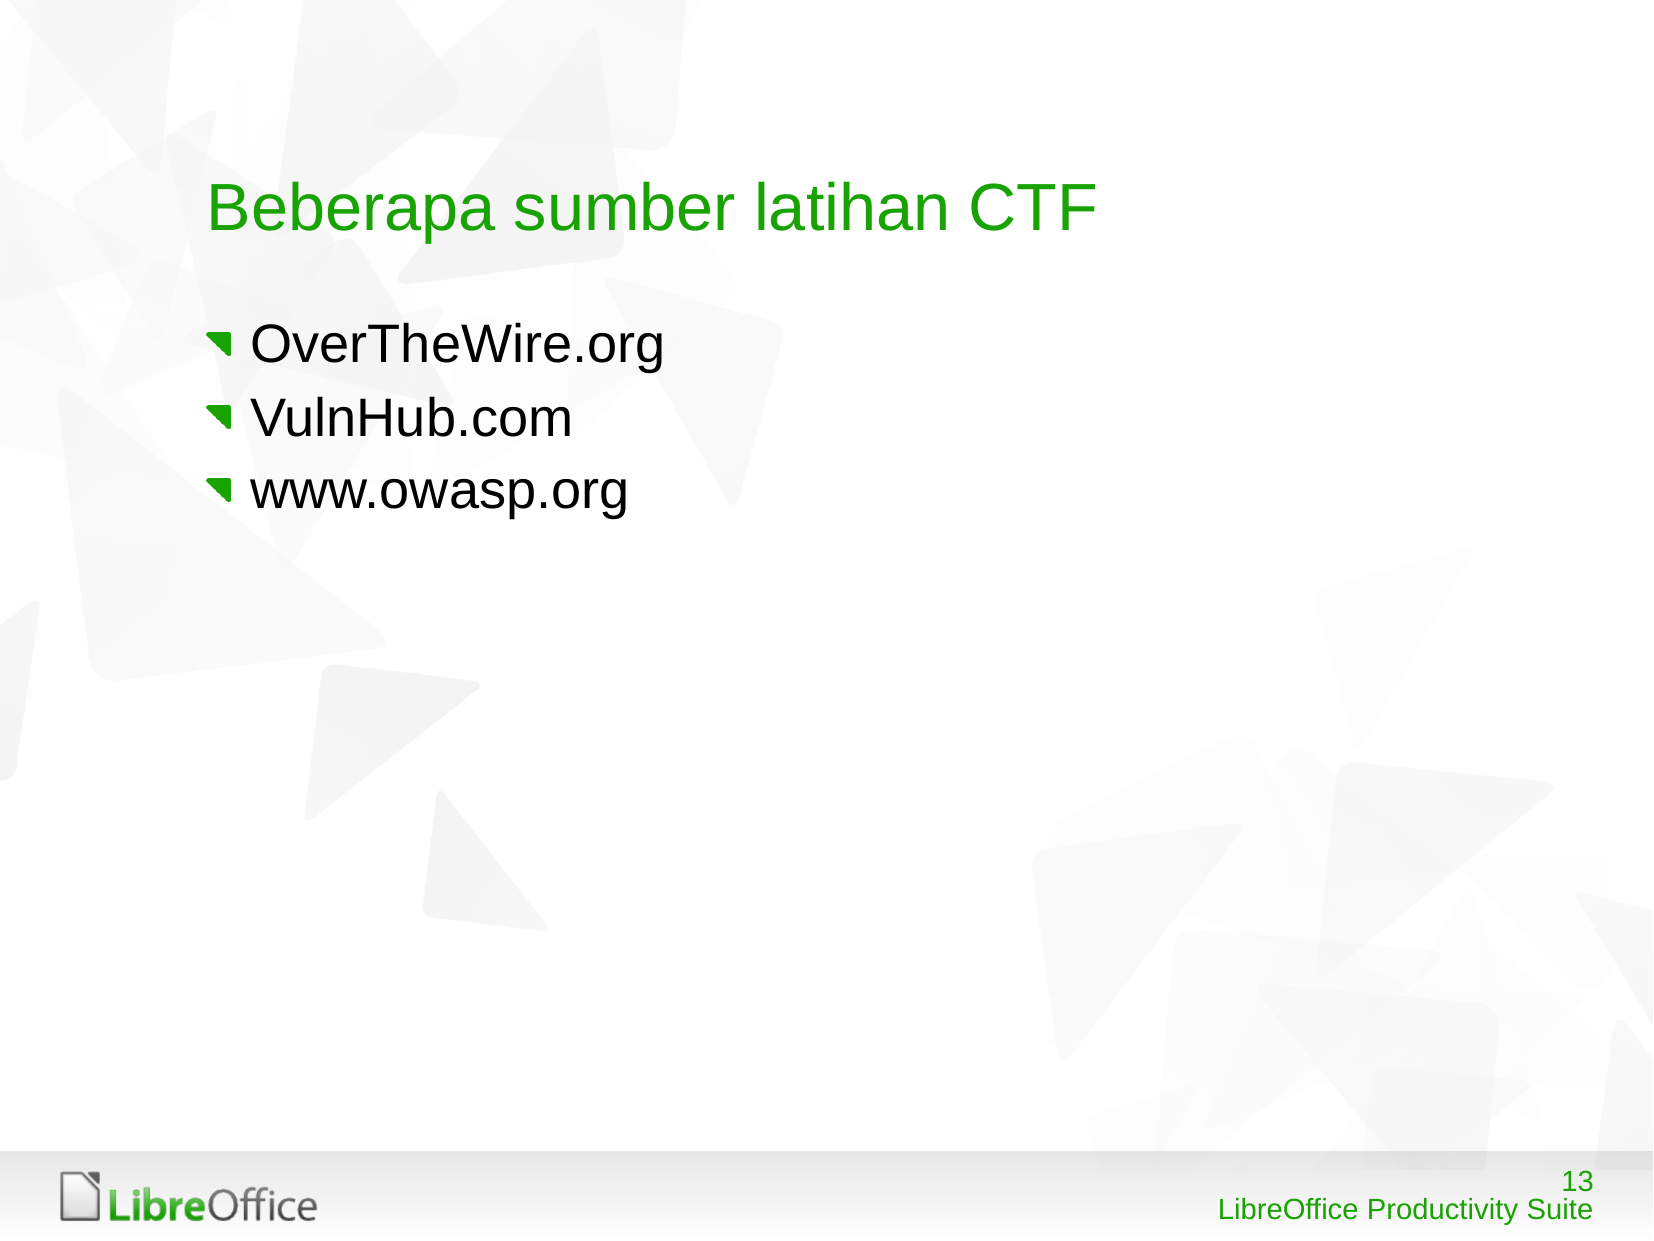

# Beberapa sumber latihan CTF
OverTheWire.org
VulnHub.com
www.owasp.org
13
LibreOffice Productivity Suite